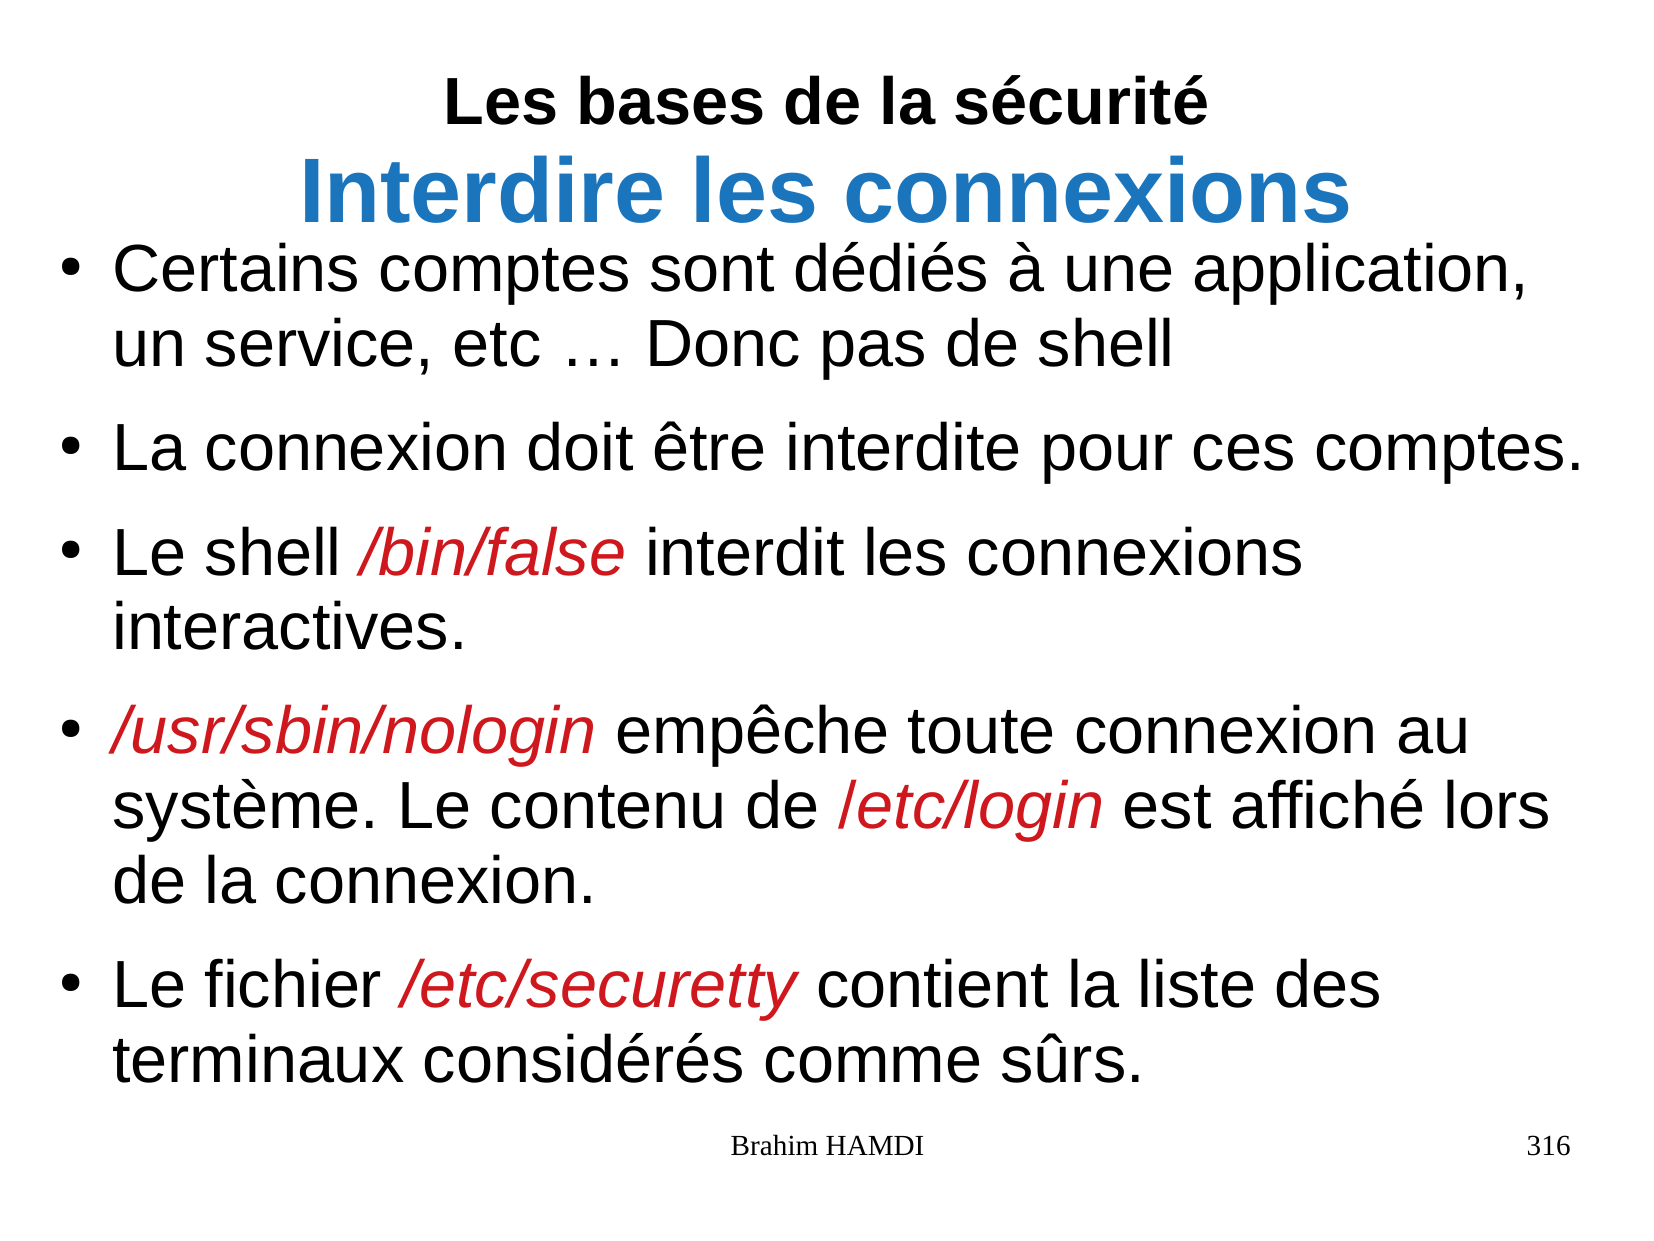

# Les bases de la sécurité Interdire les connexions
Certains comptes sont dédiés à une application, un service, etc … Donc pas de shell
La connexion doit être interdite pour ces comptes.
Le shell /bin/false interdit les connexions interactives.
/usr/sbin/nologin empêche toute connexion au système. Le contenu de /etc/login est affiché lors de la connexion.
Le fichier /etc/securetty contient la liste des terminaux considérés comme sûrs.
Brahim HAMDI
316